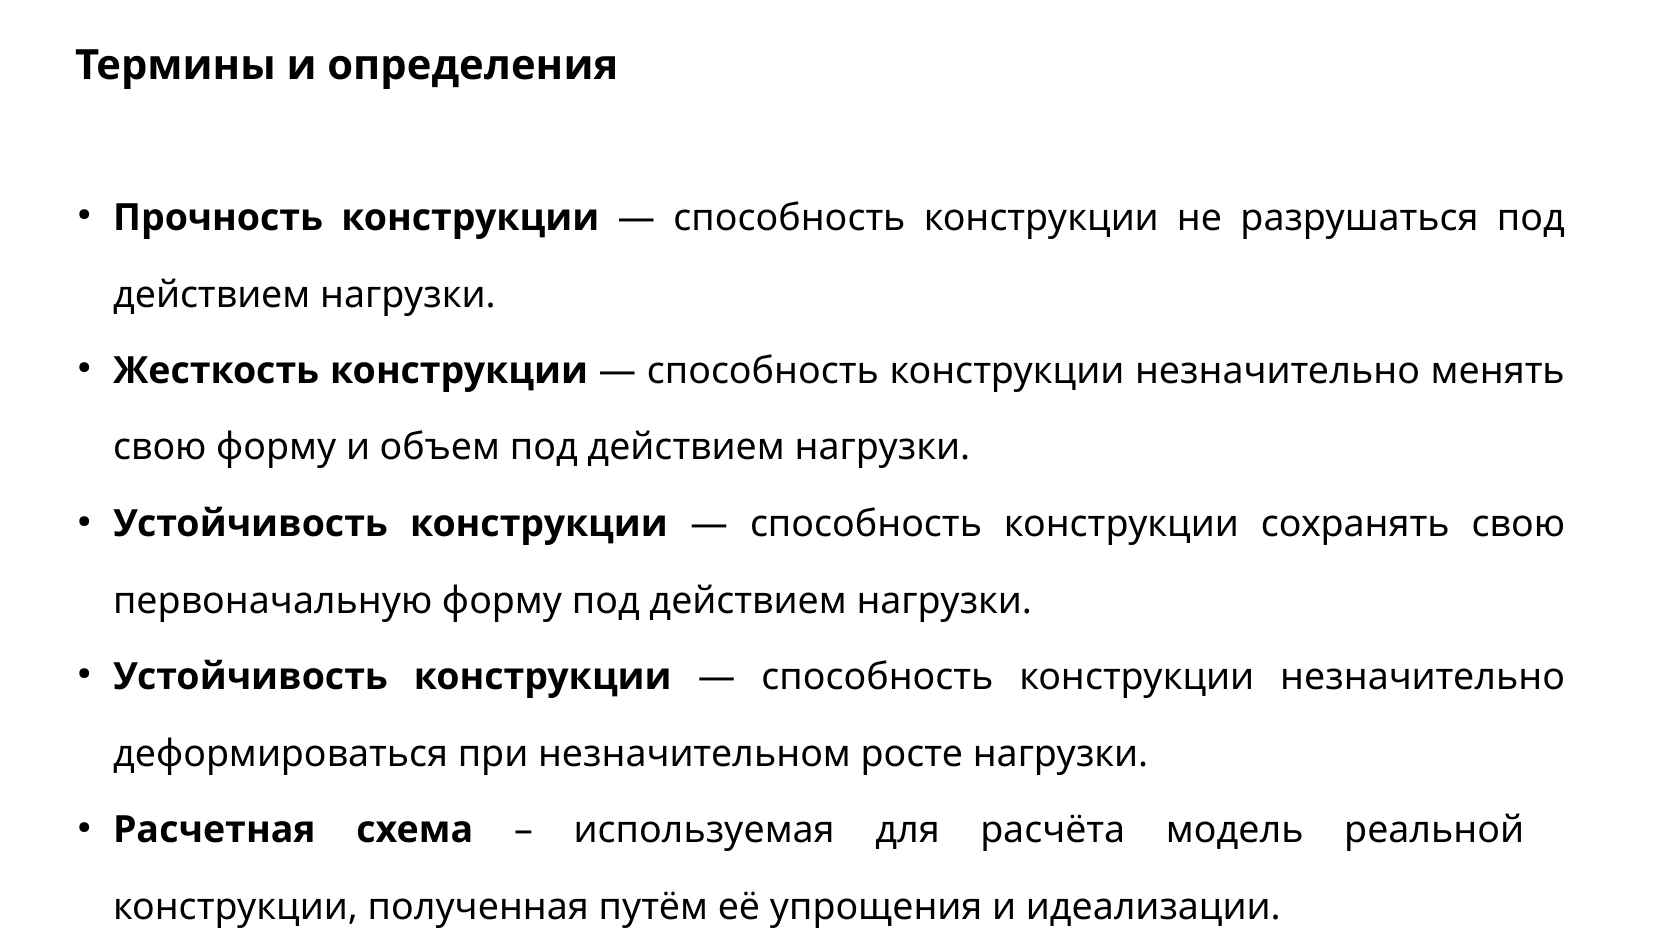

# Термины и определения
Прочность конструкции — способность конструкции не разрушаться под действием нагрузки.
Жесткость конструкции — способность конструкции незначительно менять свою форму и объем под действием нагрузки.
Устойчивость конструкции — способность конструкции сохранять свою первоначальную форму под действием нагрузки.
Устойчивость конструкции — способность конструкции незначительно деформироваться при незначительном росте нагрузки.
Расчетная схема – используемая для расчёта модель реальной конструкции, полученная путём её упрощения и идеализации.